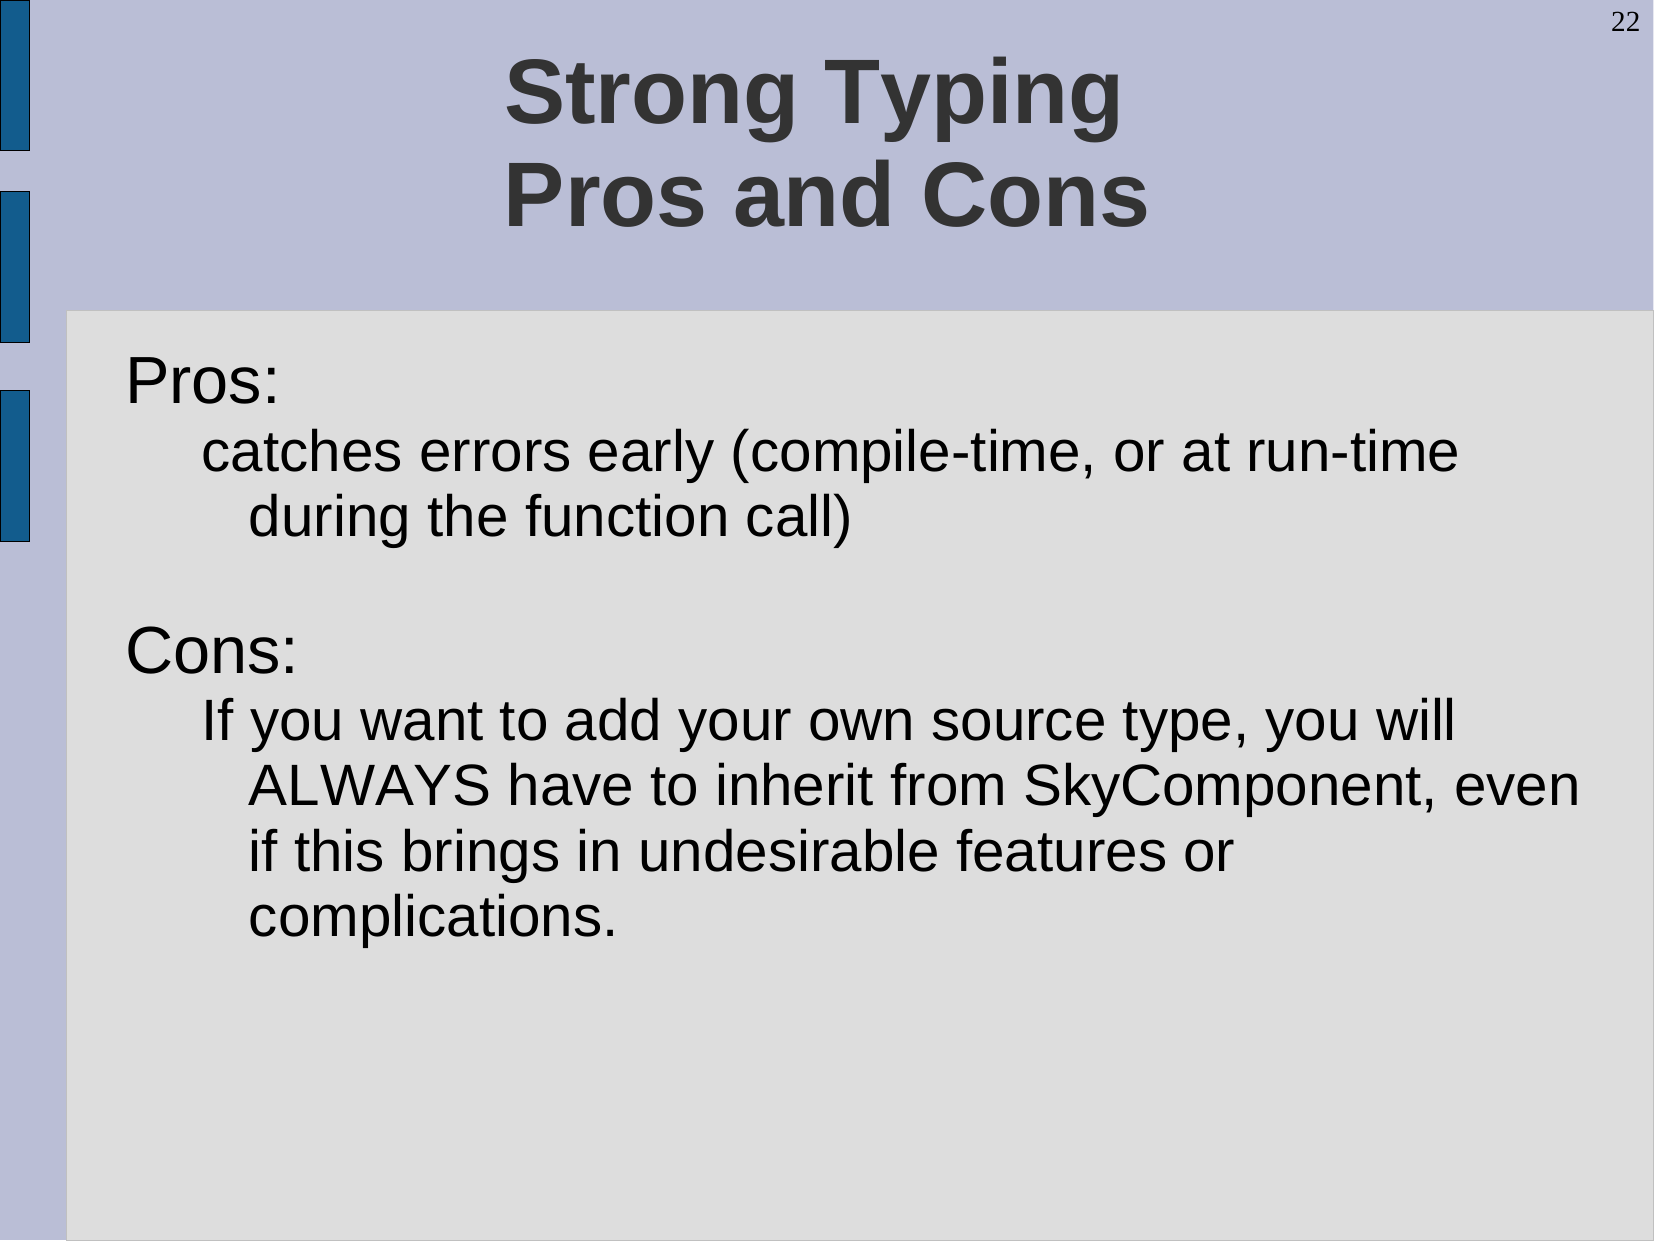

22
# Strong Typing Pros and Cons
Pros:
catches errors early (compile-time, or at run-time during the function call)
Cons:
If you want to add your own source type, you will ALWAYS have to inherit from SkyComponent, even if this brings in undesirable features or complications.